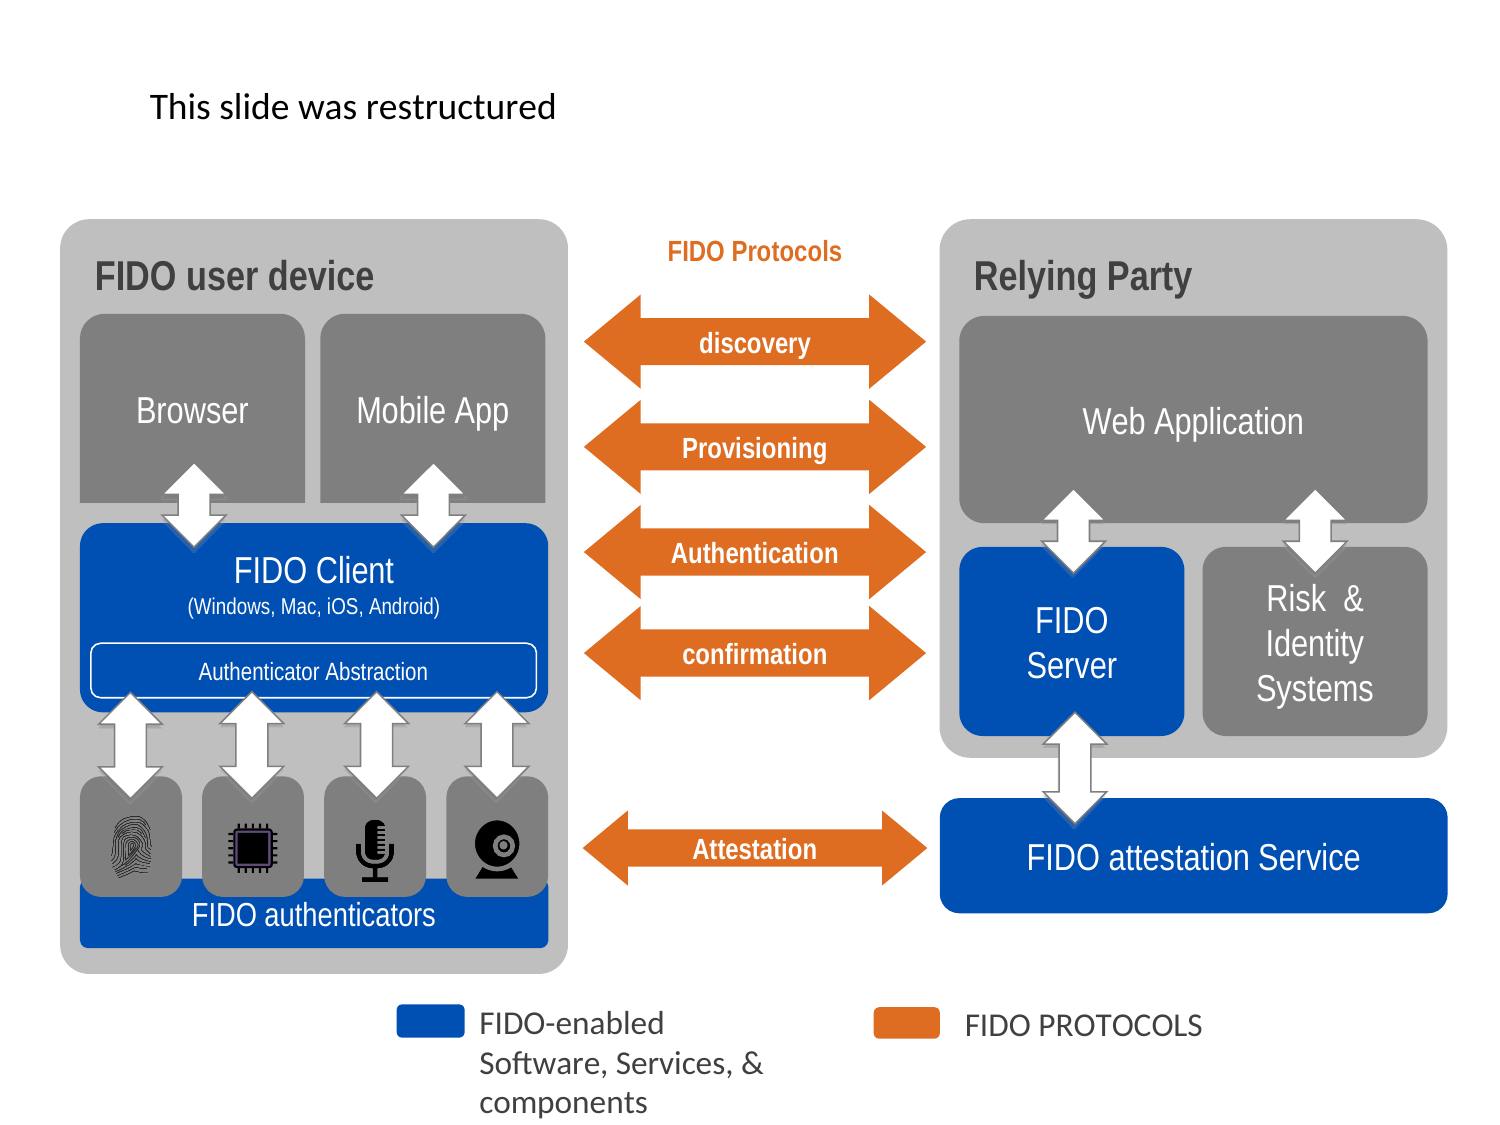

This slide was restructured
FIDO Protocols
Provisioning
FIDO user device
Relying Party
discovery
Browser
Mobile App
Web Application
Authentication
FIDO Client
(Windows, Mac, iOS, Android)
FIDO
Server
Risk & Identity Systems
confirmation
Authenticator Abstraction
FIDO attestation Service
Attestation
FIDO authenticators
FIDO-enabled Software, Services, & components
FIDO PROTOCOLS